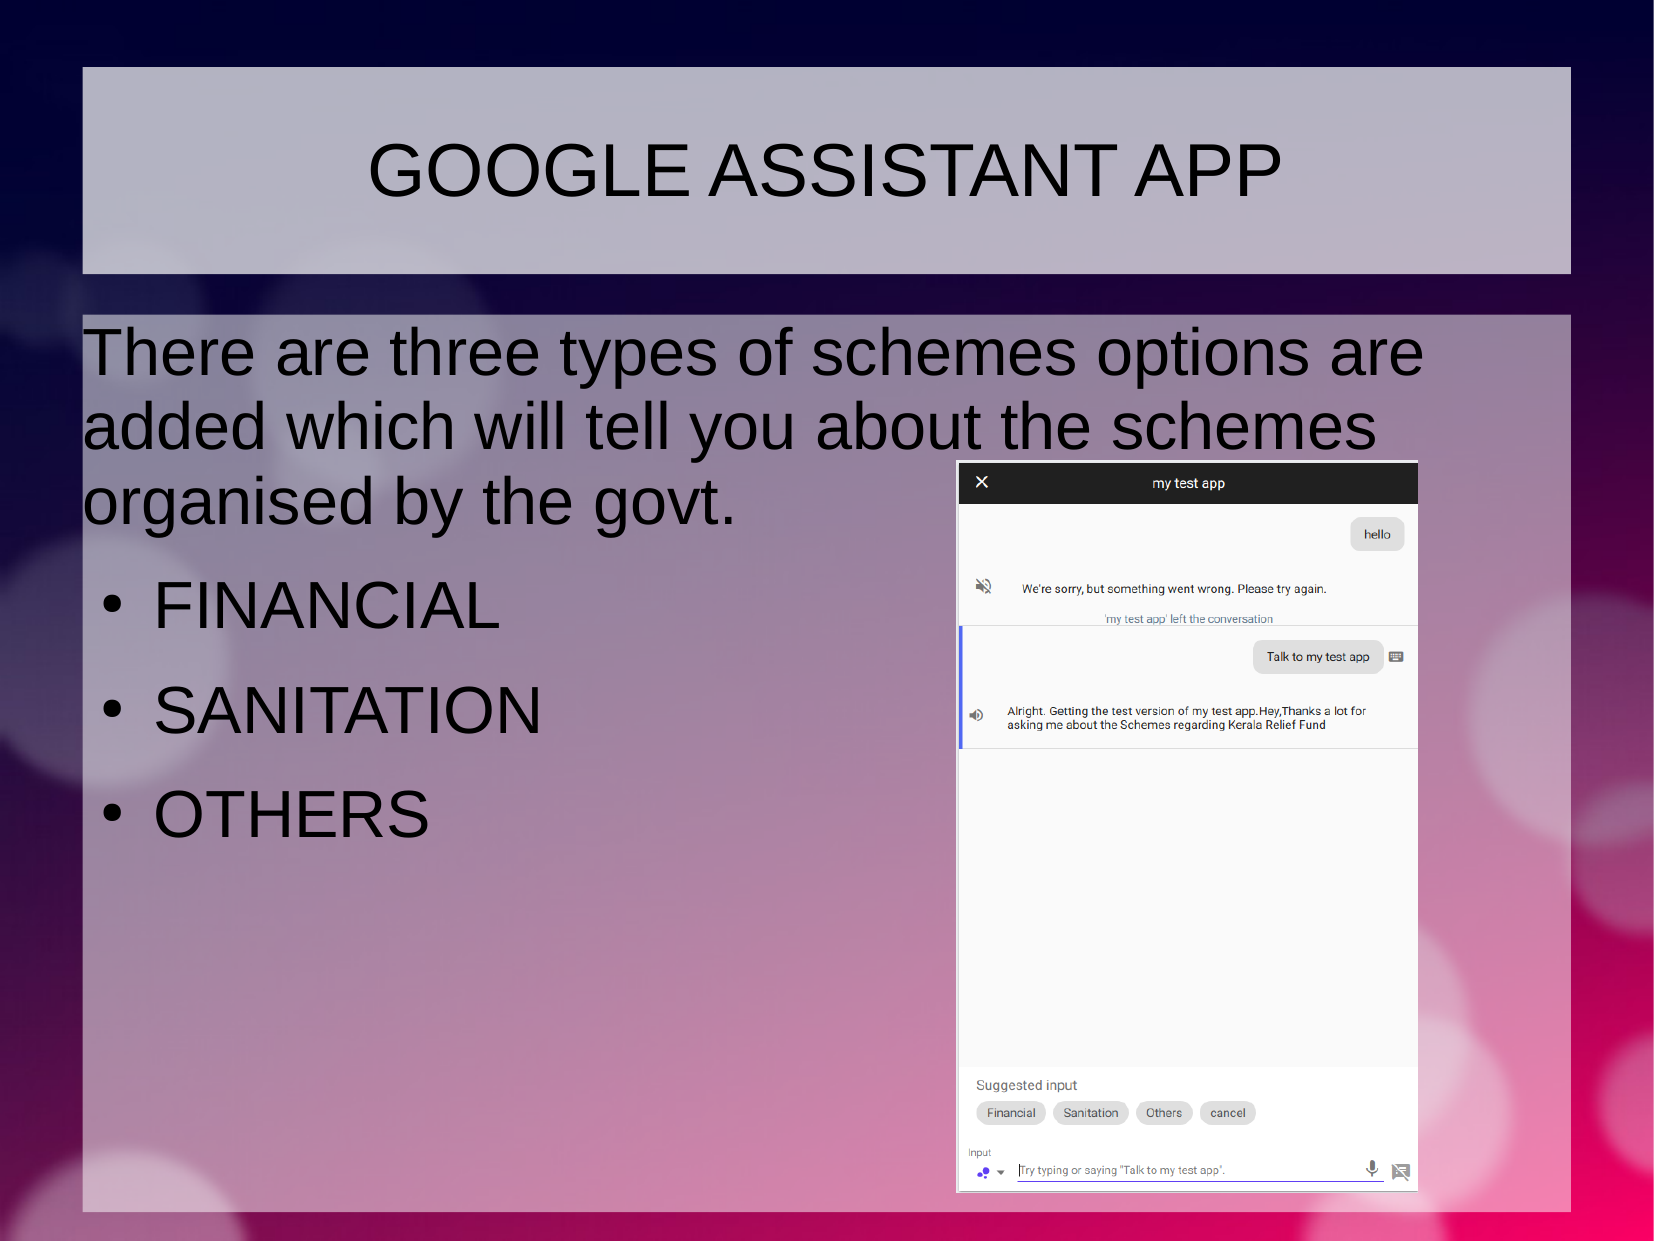

# GOOGLE ASSISTANT APP
There are three types of schemes options are added which will tell you about the schemes organised by the govt.
FINANCIAL
SANITATION
OTHERS